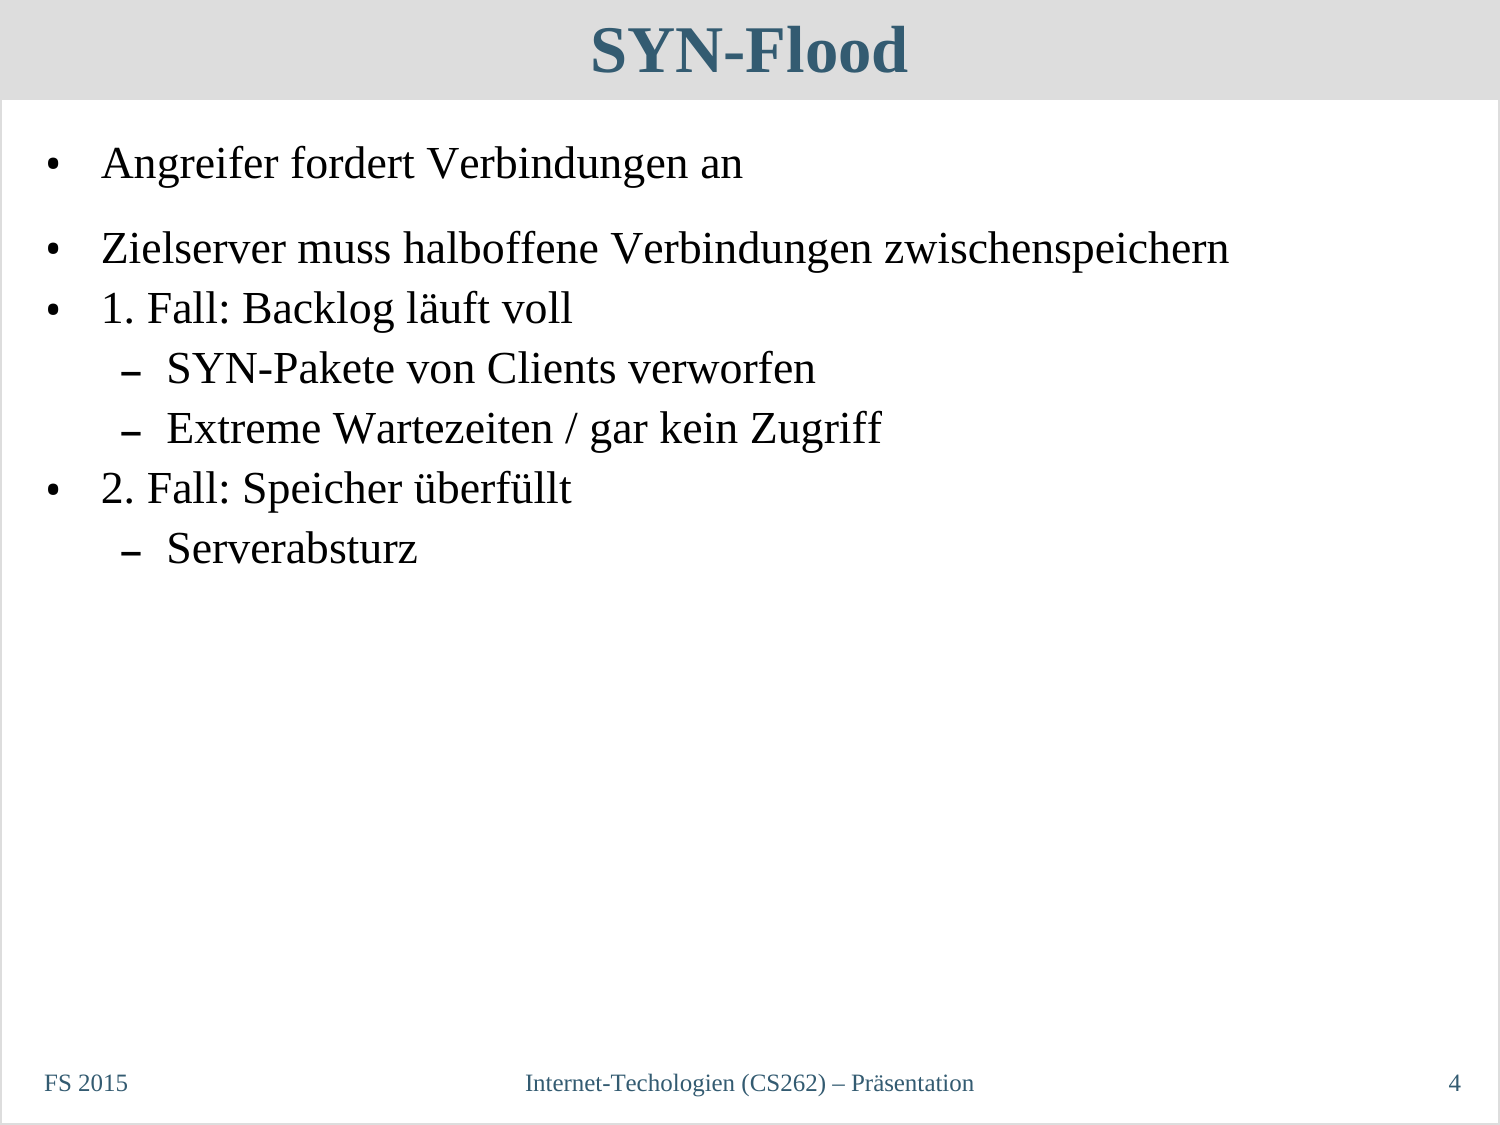

# SYN-Flood
Angreifer fordert Verbindungen an
Zielserver muss halboffene Verbindungen zwischenspeichern
1. Fall: Backlog läuft voll
SYN-Pakete von Clients verworfen
Extreme Wartezeiten / gar kein Zugriff
2. Fall: Speicher überfüllt
Serverabsturz
FS 2015
Internet-Techologien (CS262) – Präsentation